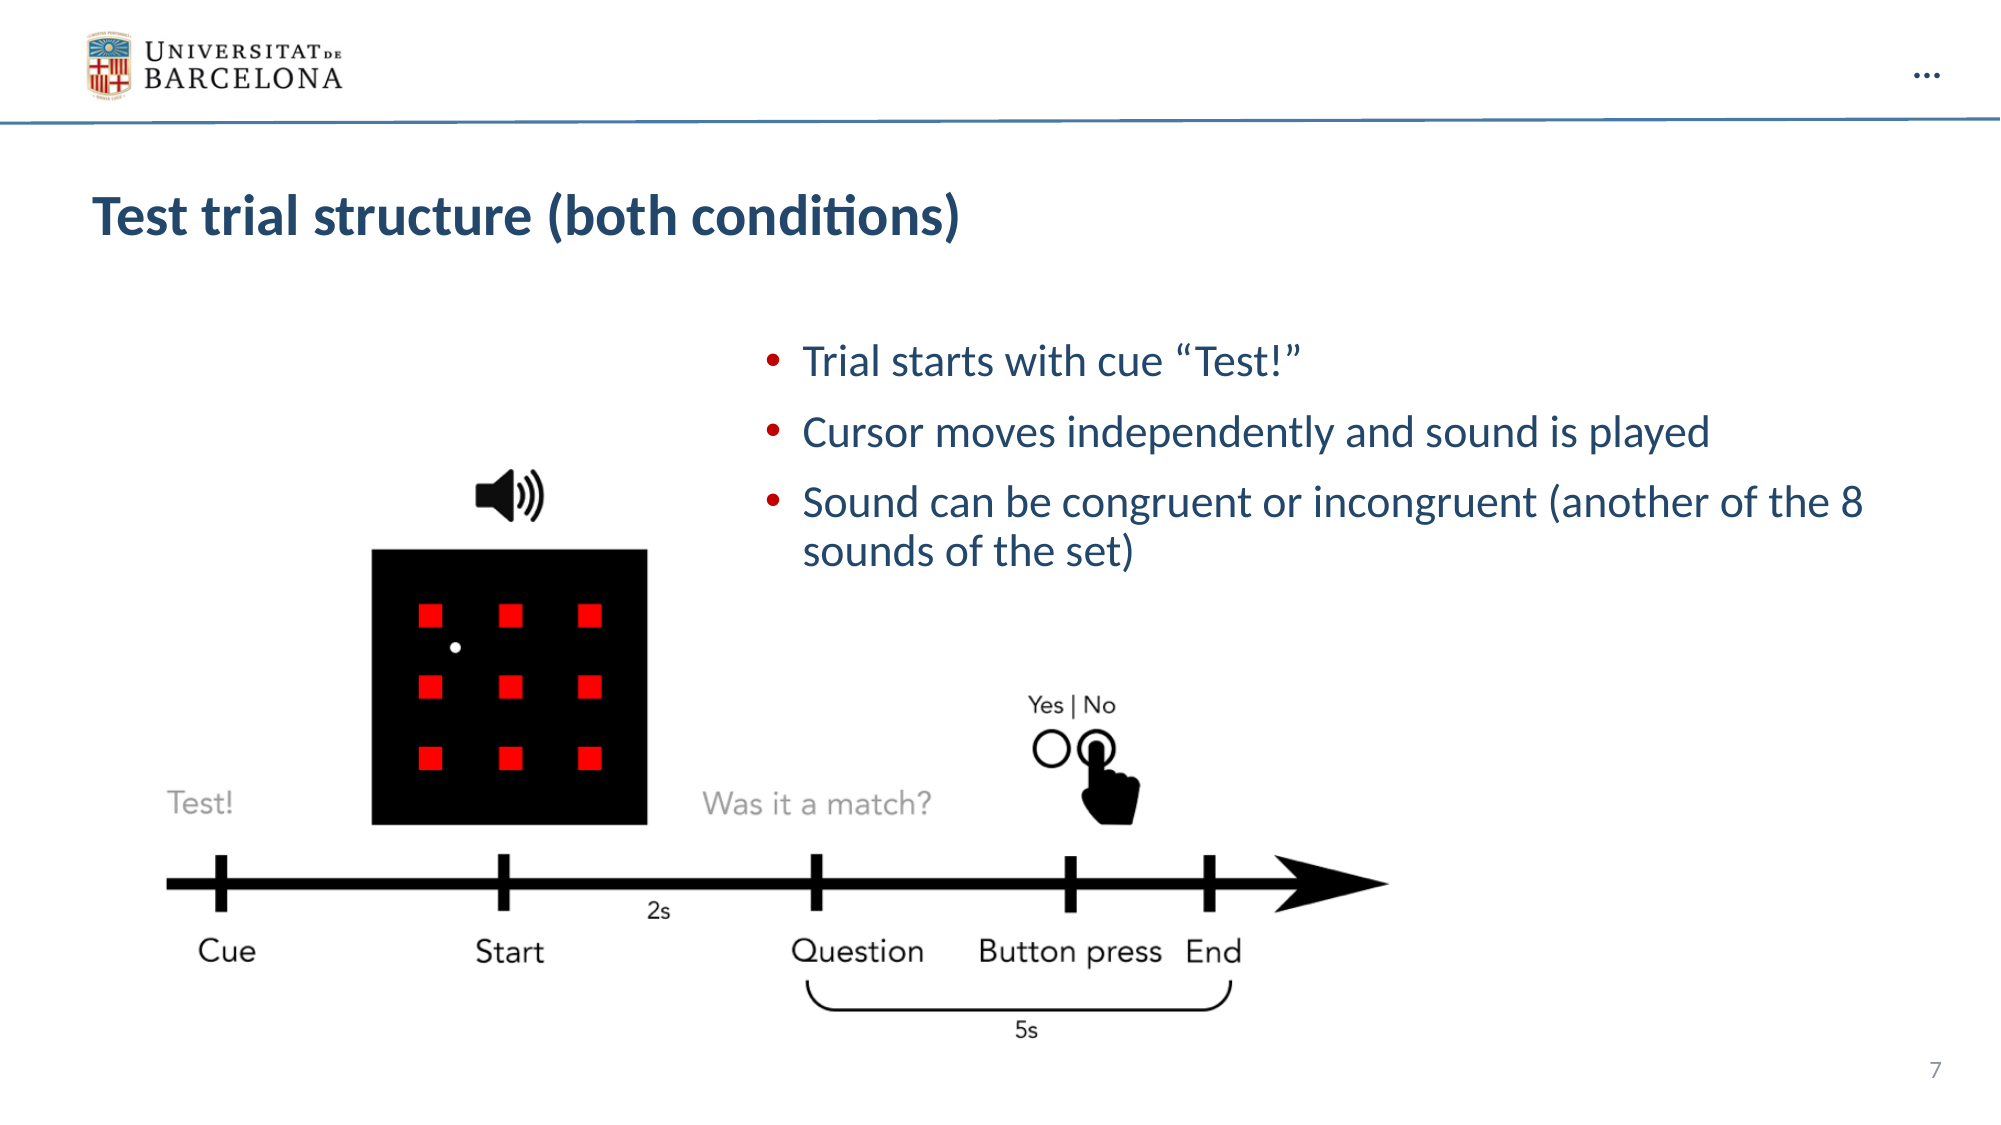

# ...
Test trial structure (both conditions)
Trial starts with cue “Test!”
Cursor moves independently and sound is played
Sound can be congruent or incongruent (another of the 8 sounds of the set)